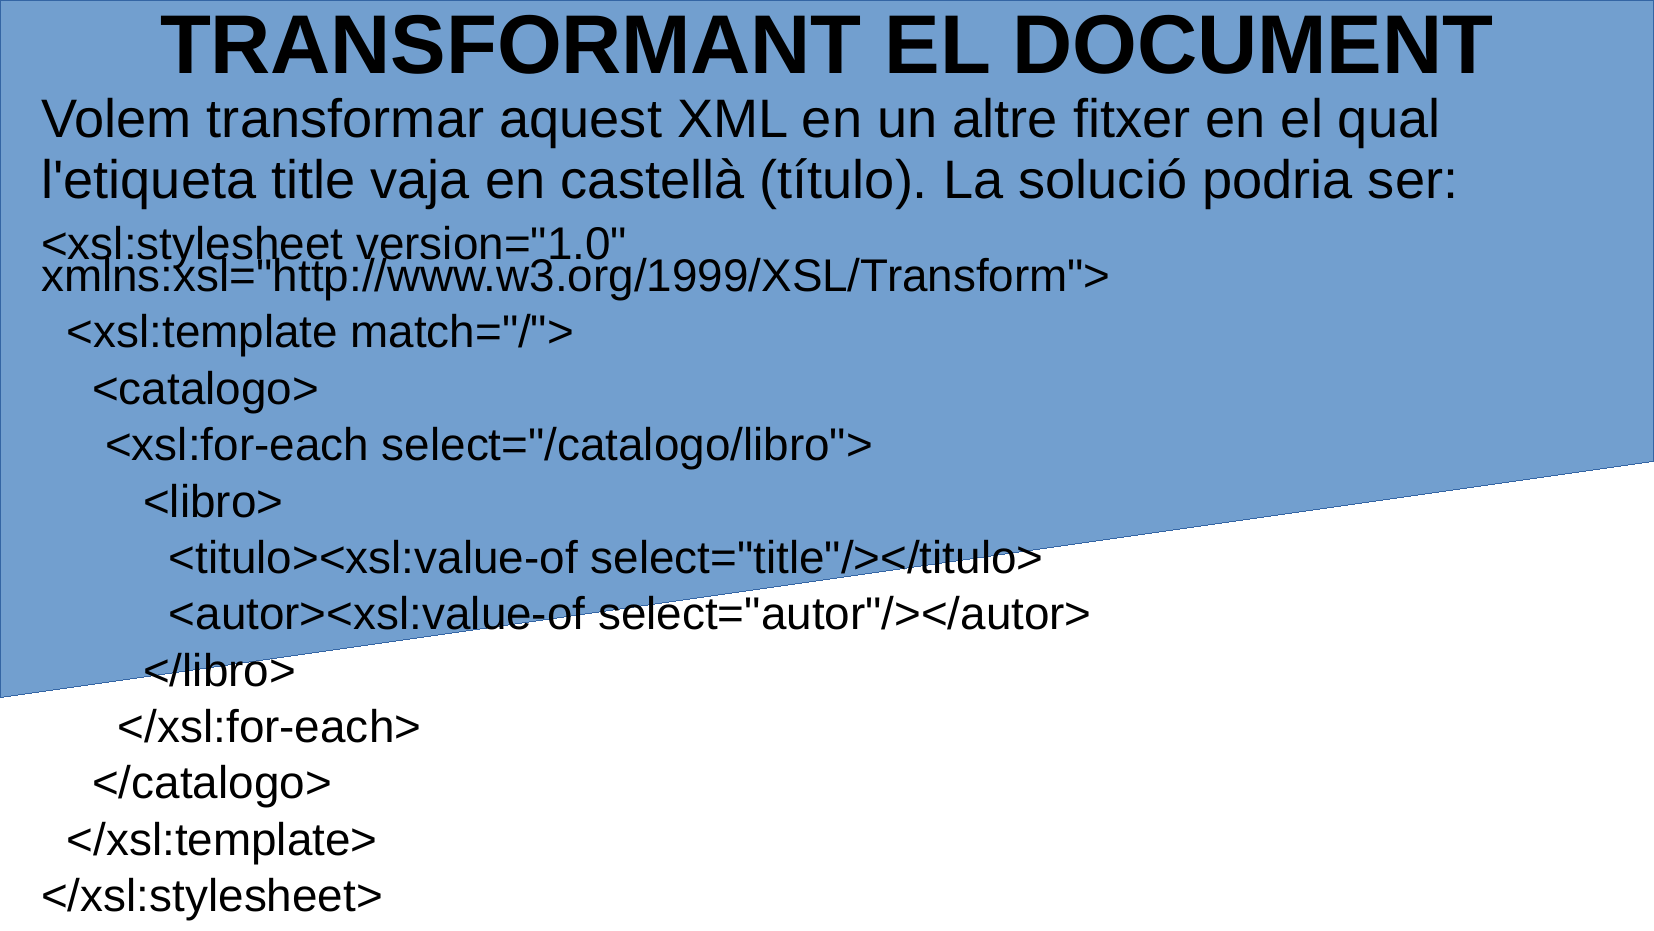

# TRANSFORMANT EL DOCUMENT
Volem transformar aquest XML en un altre fitxer en el qual l'etiqueta title vaja en castellà (título). La solució podria ser:
<xsl:stylesheet version="1.0" xmlns:xsl="http://www.w3.org/1999/XSL/Transform">
 <xsl:template match="/">
 <catalogo>
 <xsl:for-each select="/catalogo/libro">
 <libro>
 <titulo><xsl:value-of select="title"/></titulo>
 <autor><xsl:value-of select="autor"/></autor>
 </libro>
 </xsl:for-each>
 </catalogo>
 </xsl:template>
</xsl:stylesheet>